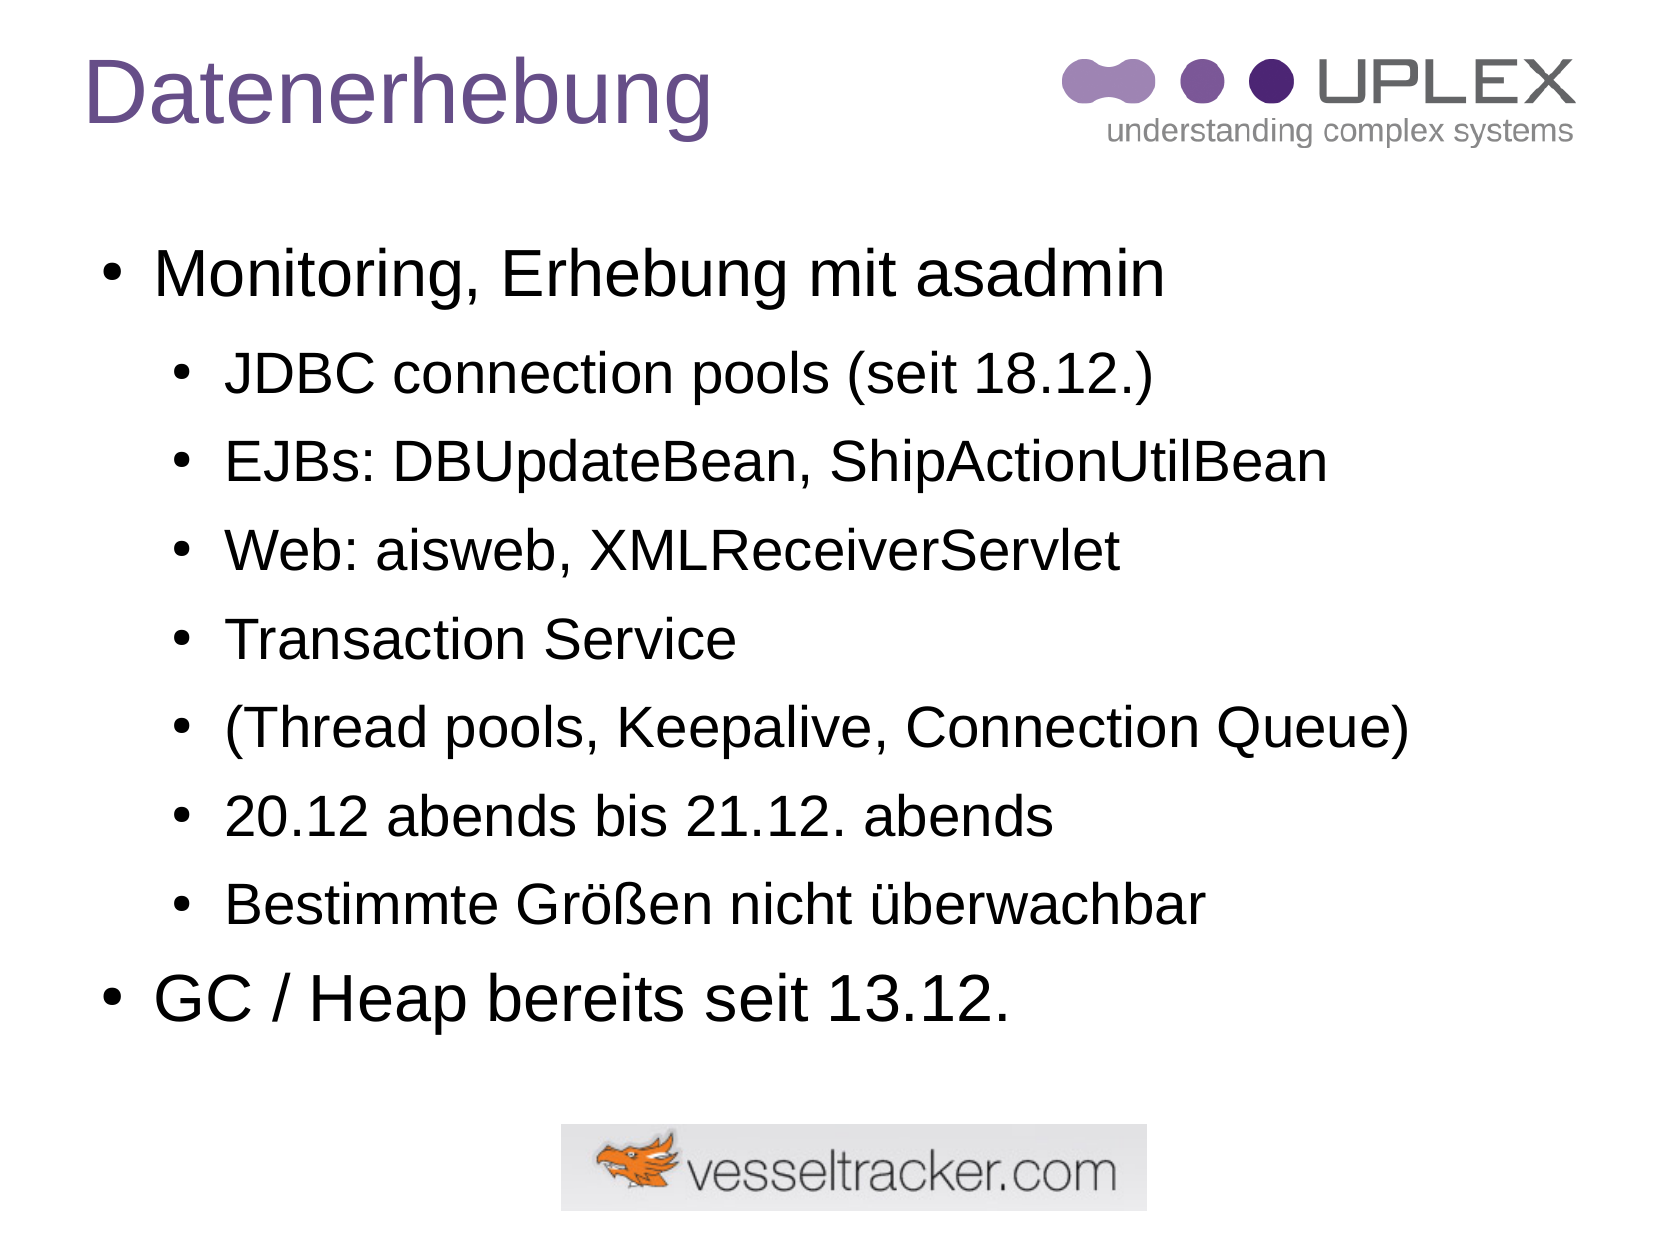

# Datenerhebung
Monitoring, Erhebung mit asadmin
JDBC connection pools (seit 18.12.)
EJBs: DBUpdateBean, ShipActionUtilBean
Web: aisweb, XMLReceiverServlet
Transaction Service
(Thread pools, Keepalive, Connection Queue)
20.12 abends bis 21.12. abends
Bestimmte Größen nicht überwachbar
GC / Heap bereits seit 13.12.